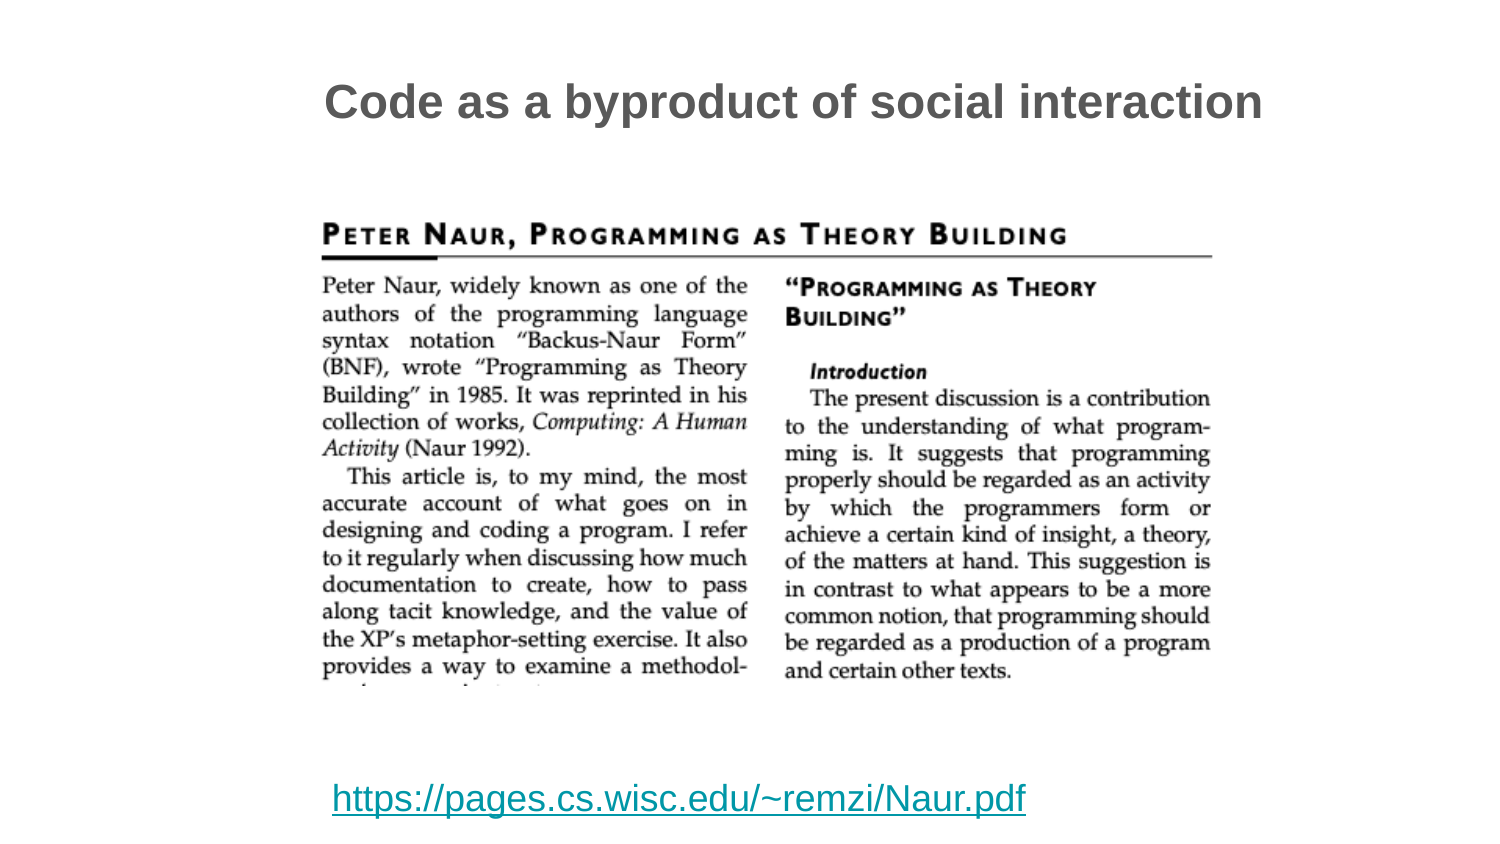

Code as a byproduct of social interaction
https://pages.cs.wisc.edu/~remzi/Naur.pdf